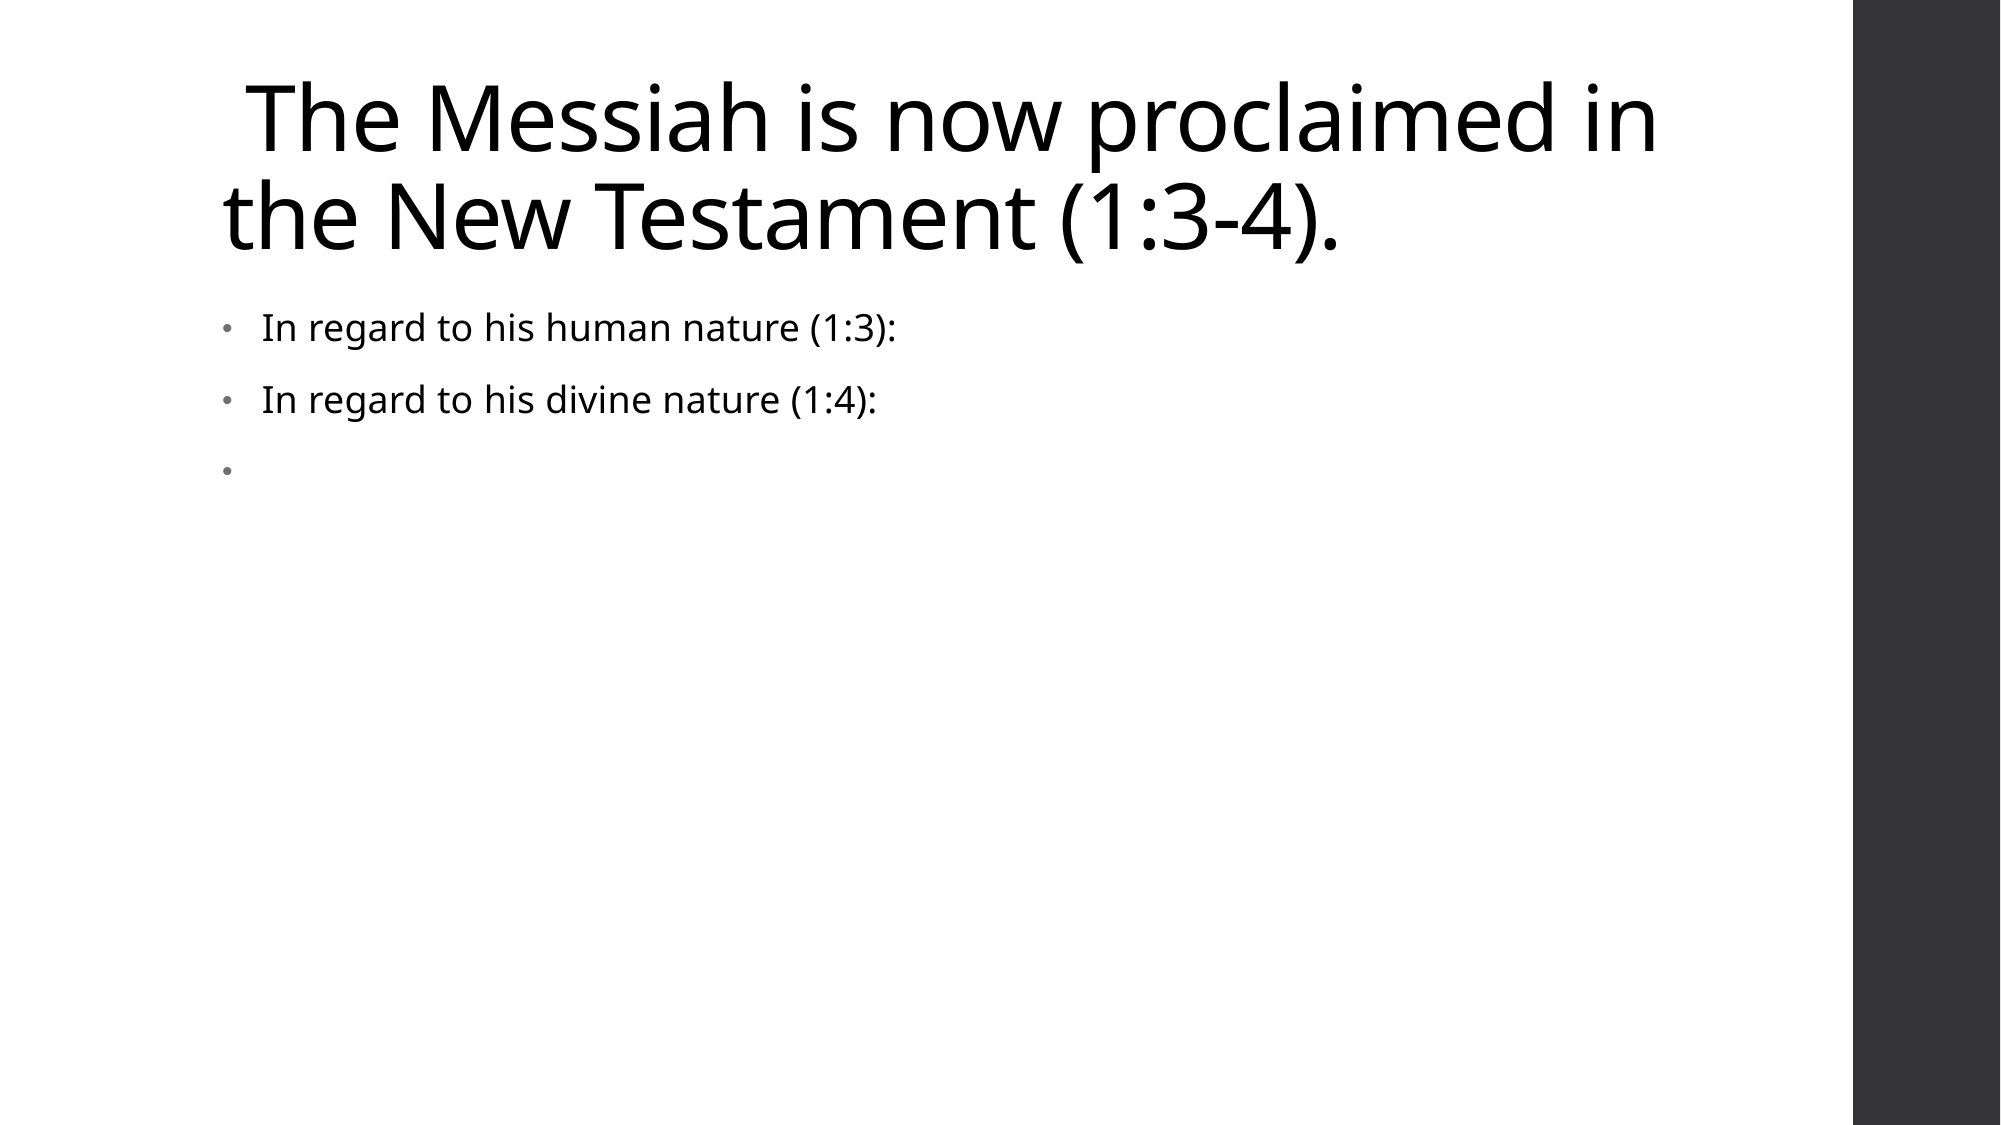

# The Messiah is now proclaimed in the New Testament (1:3-4).
 In regard to his human nature (1:3):
 In regard to his divine nature (1:4):